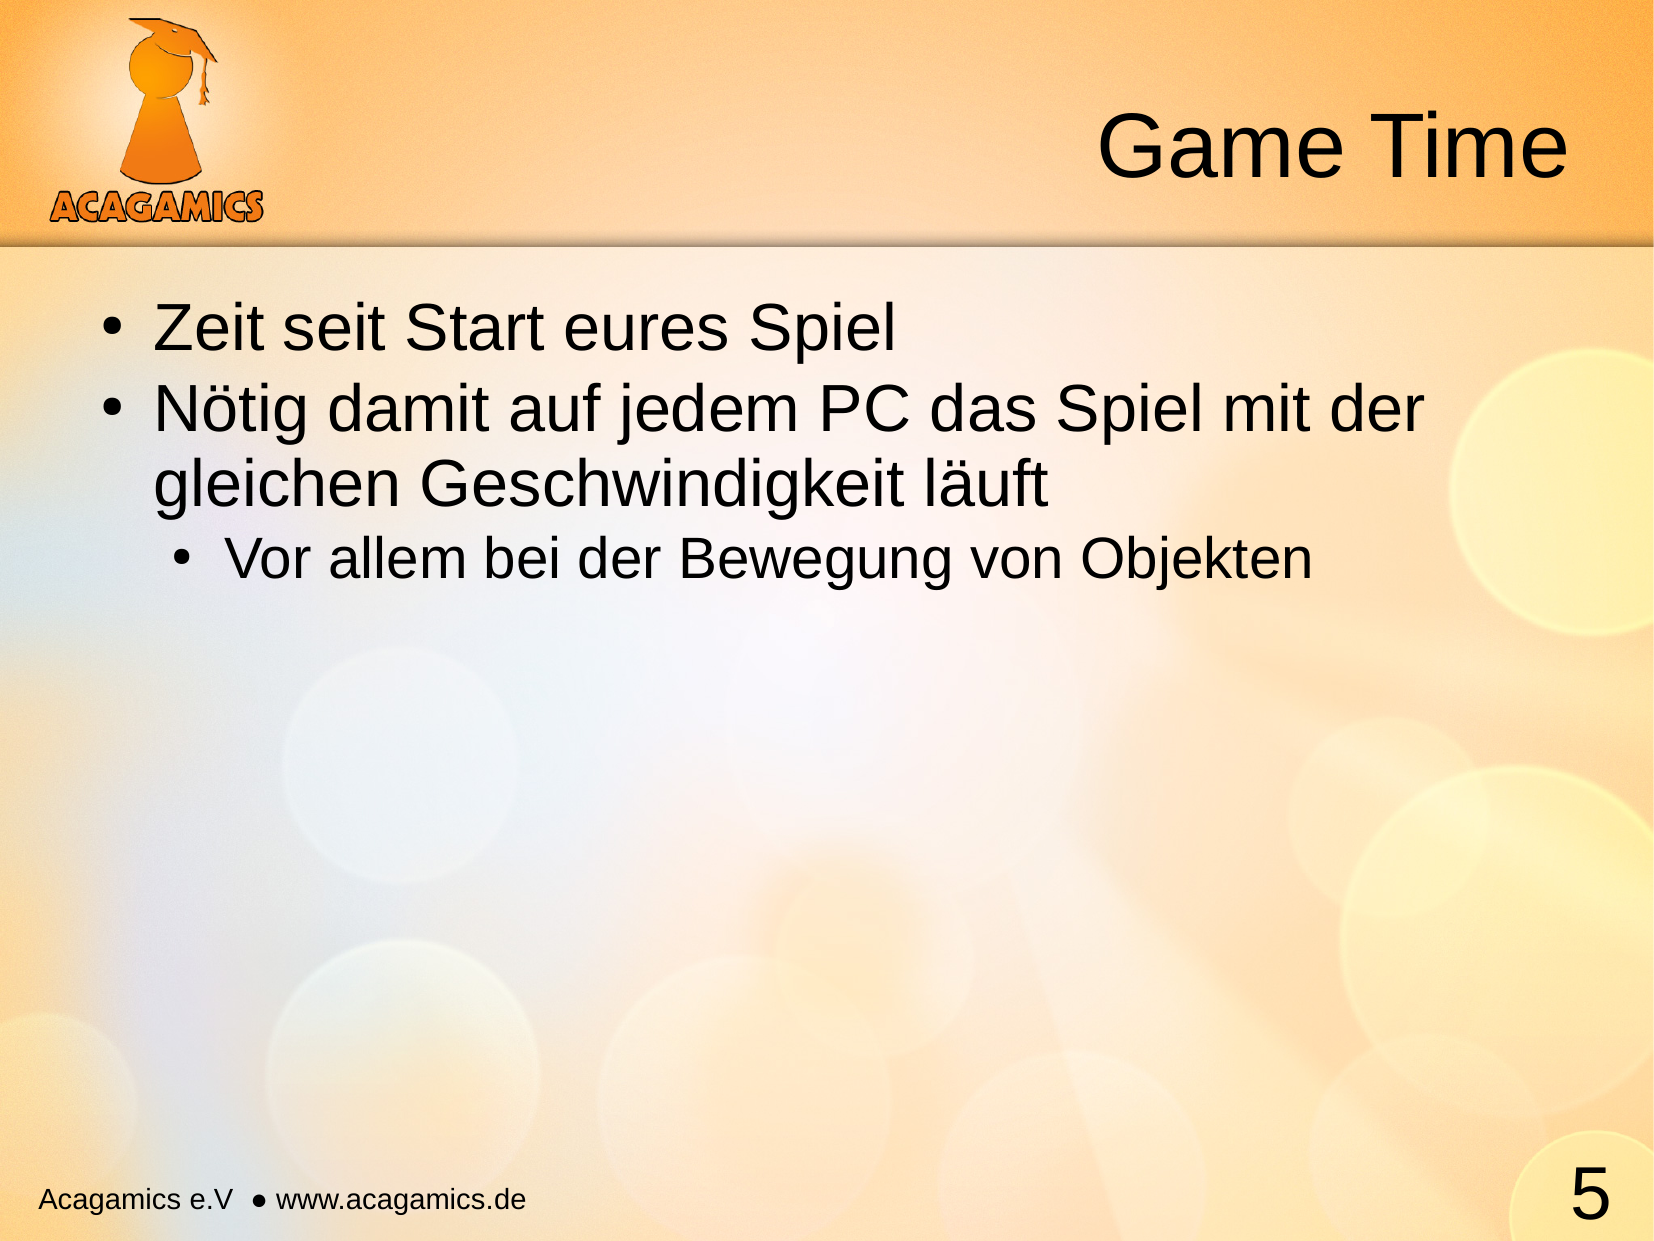

# Game Time
Zeit seit Start eures Spiel
Nötig damit auf jedem PC das Spiel mit der gleichen Geschwindigkeit läuft
Vor allem bei der Bewegung von Objekten
5